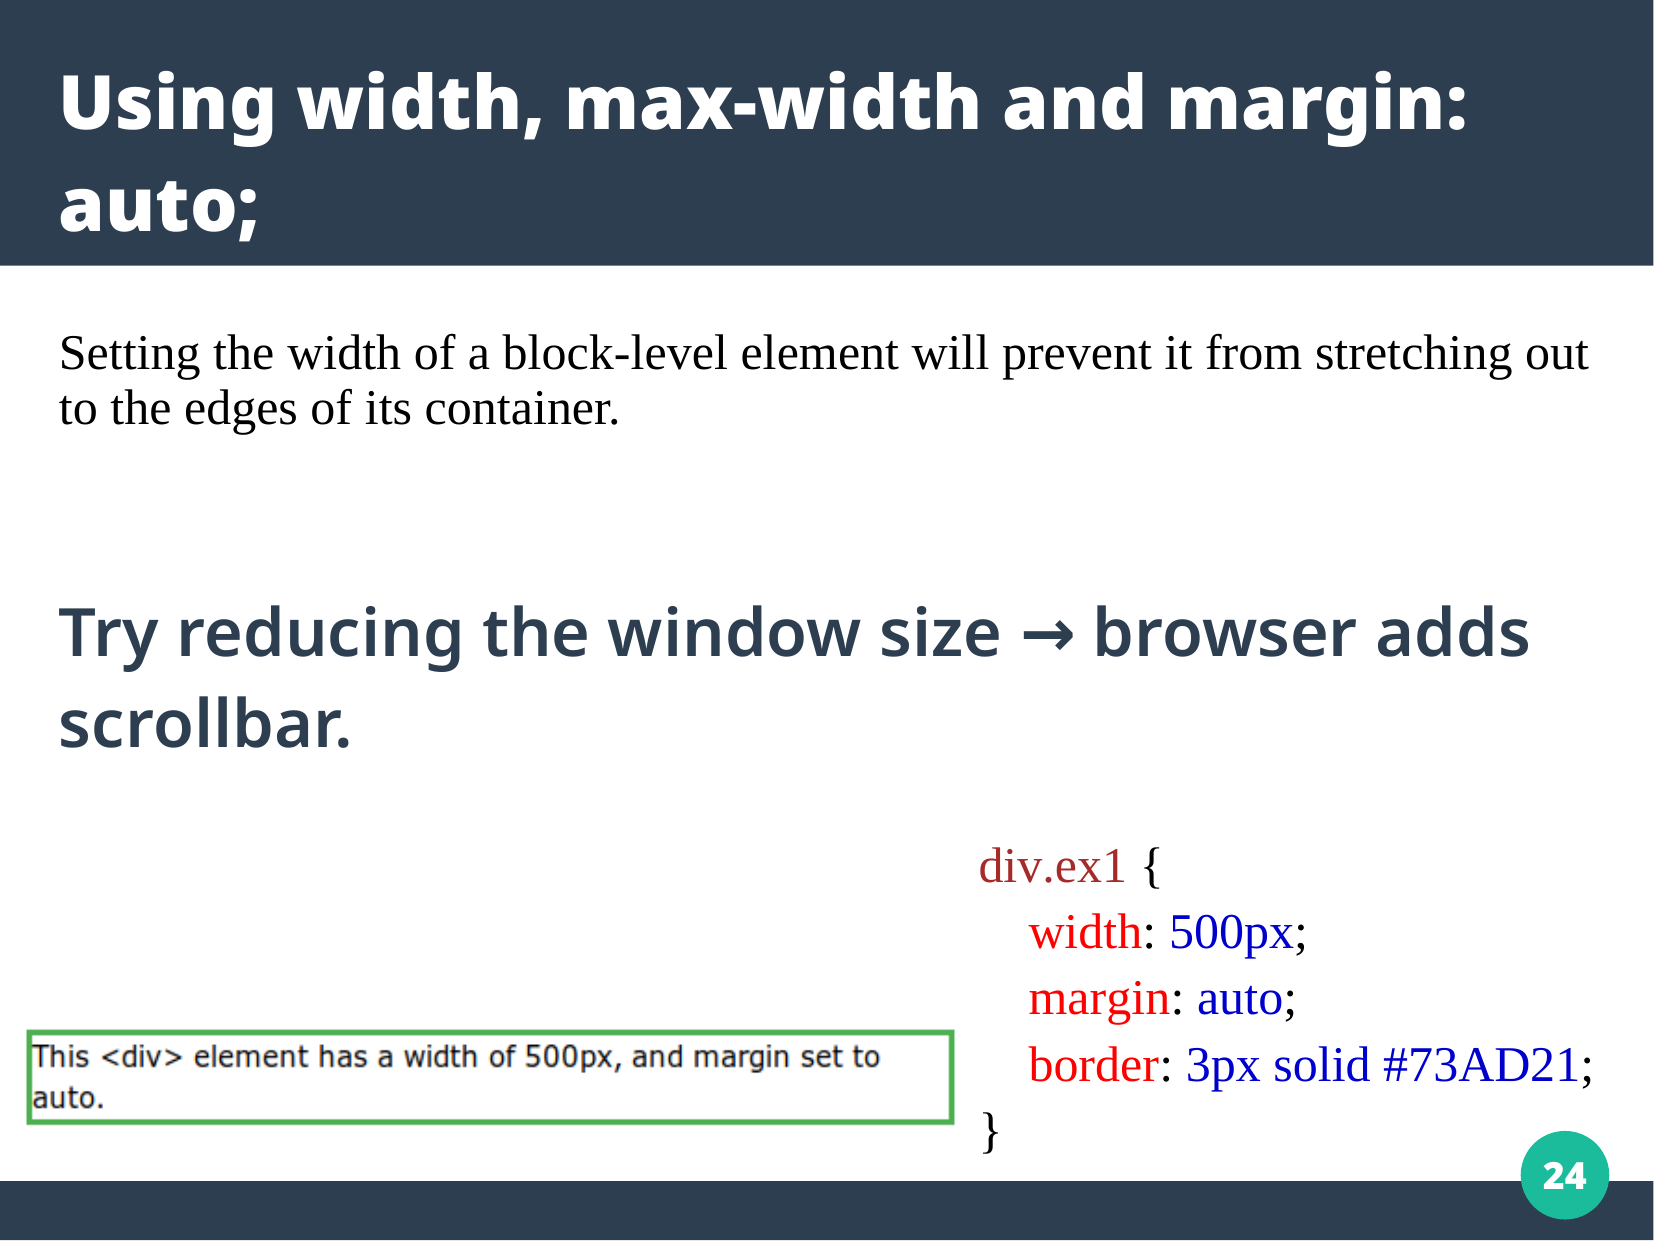

# Using width, max-width and margin: auto;
Setting the width of a block-level element will prevent it from stretching out to the edges of its container.
Try reducing the window size → browser adds scrollbar.
div.ex1 {
    width: 500px;
    margin: auto;
    border: 3px solid #73AD21;
}
24